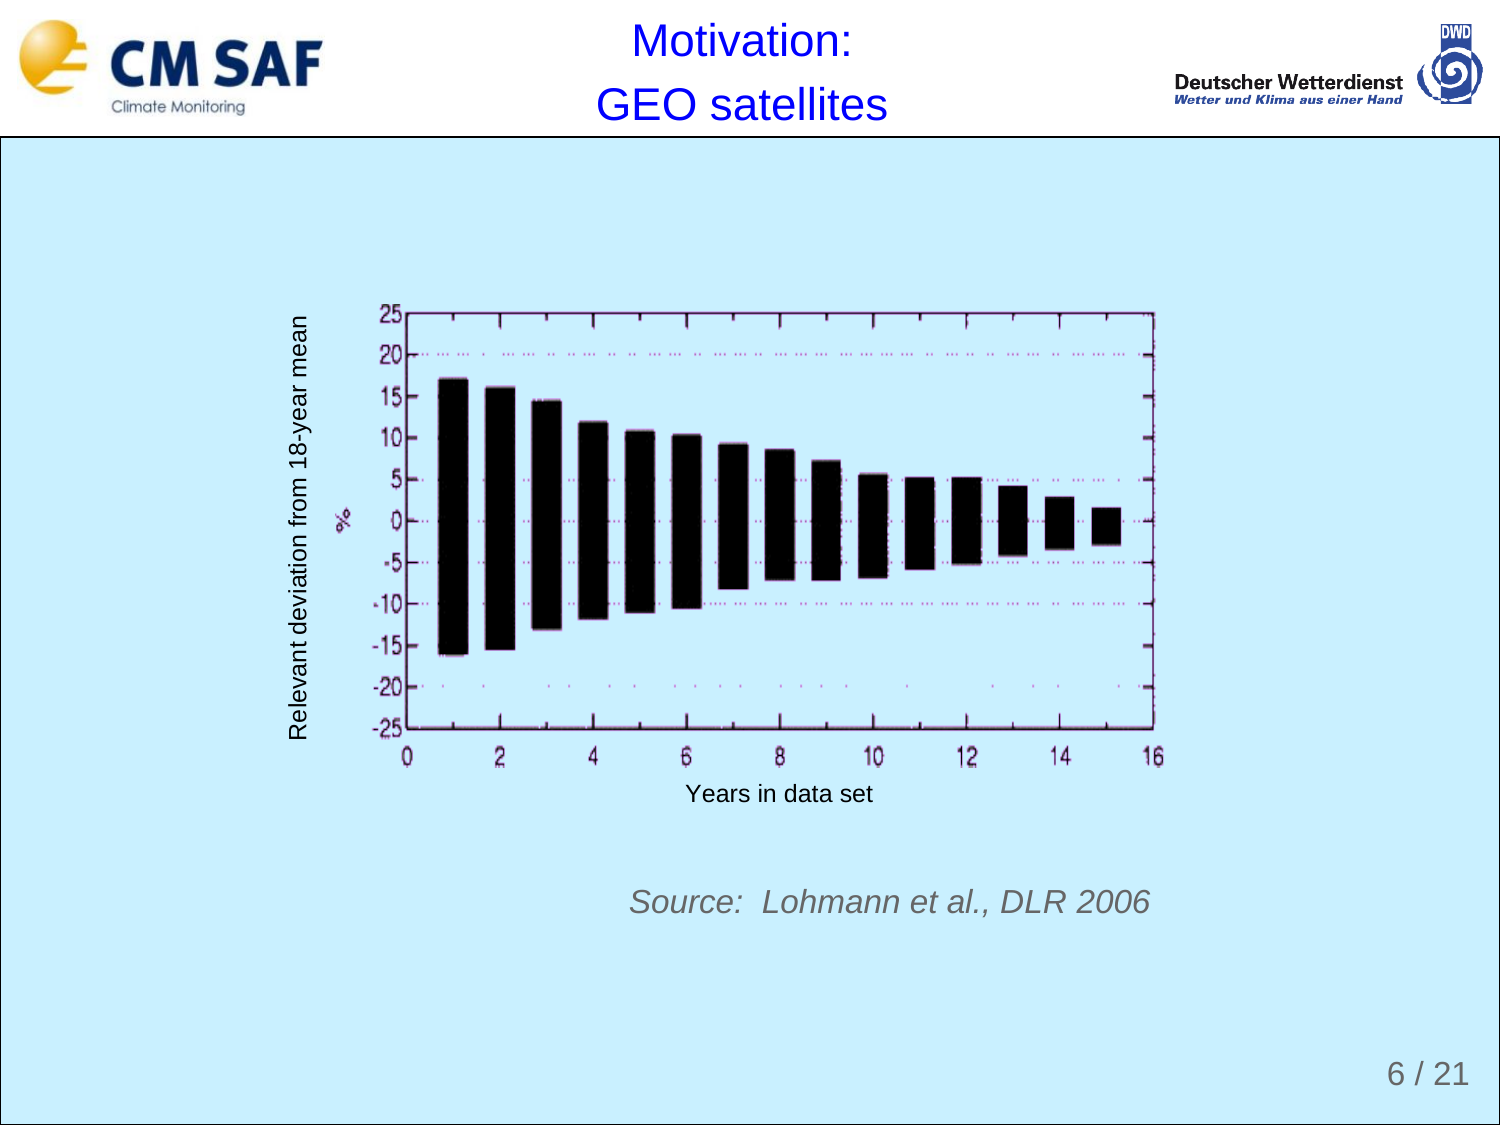

Motivation:
GEO satellites
Relevant deviation from 18-year mean
Years in data set
Source: Lohmann et al., DLR 2006